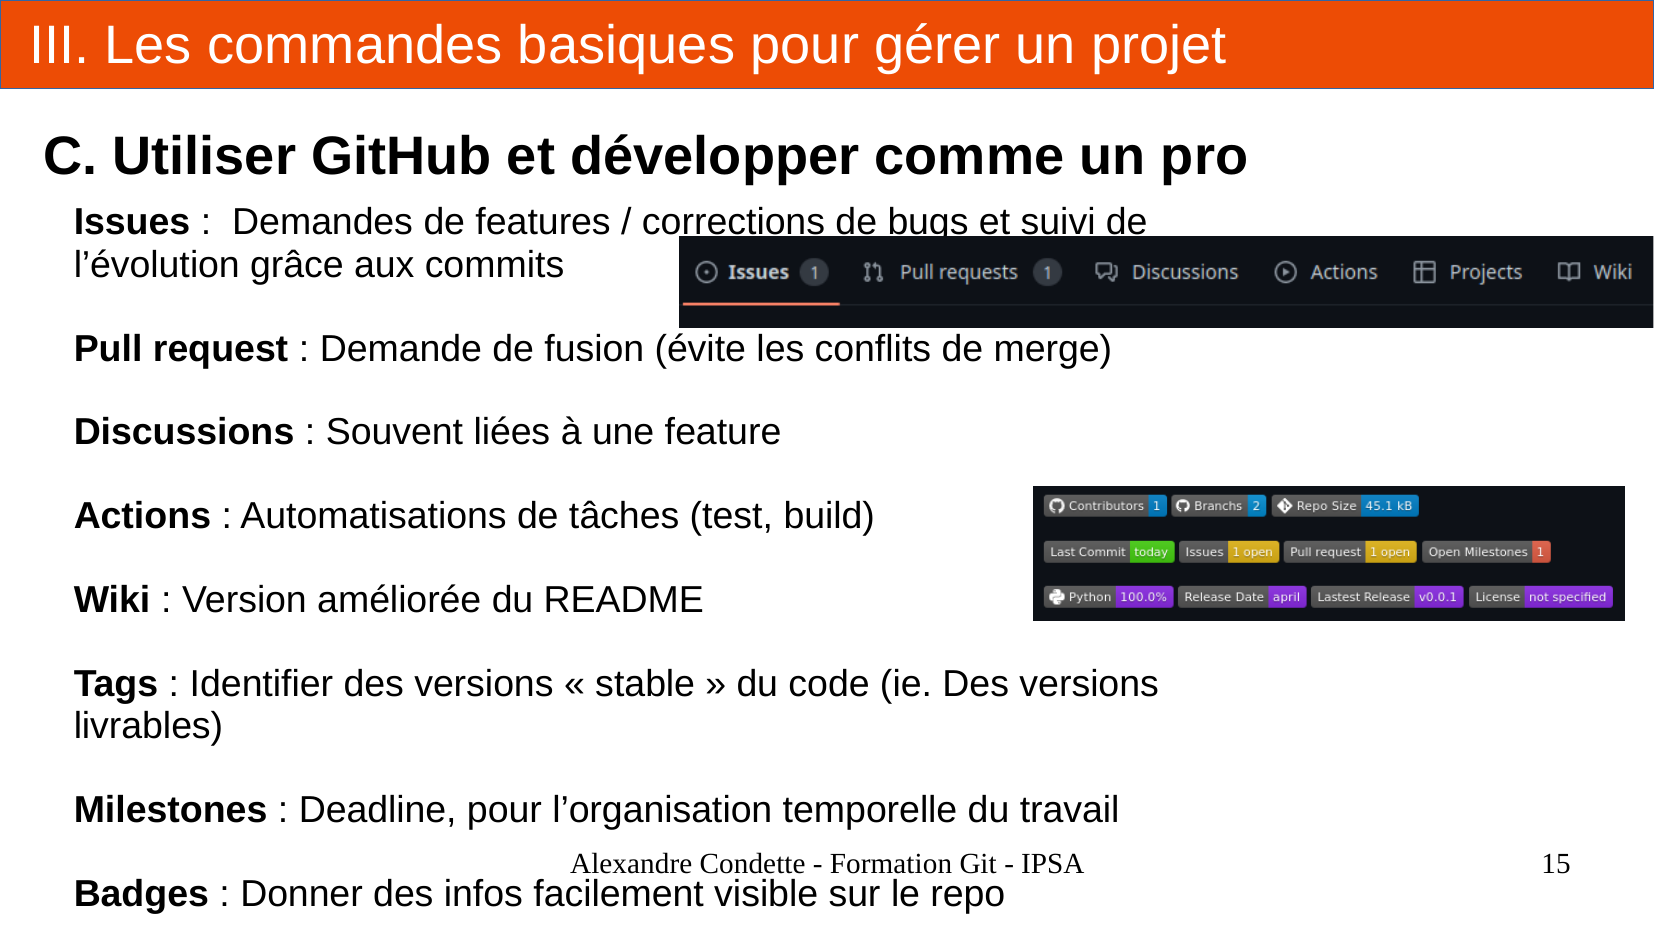

# III. Les commandes basiques pour gérer un projet
C. Utiliser GitHub et développer comme un pro
Issues : Demandes de features / corrections de bugs et suivi de l’évolution grâce aux commits
Pull request : Demande de fusion (évite les conflits de merge)
Discussions : Souvent liées à une feature
Actions : Automatisations de tâches (test, build)
Wiki : Version améliorée du README
Tags : Identifier des versions « stable » du code (ie. Des versions livrables)
Milestones : Deadline, pour l’organisation temporelle du travail
Badges : Donner des infos facilement visible sur le repo
Alexandre Condette - Formation Git - IPSA
15